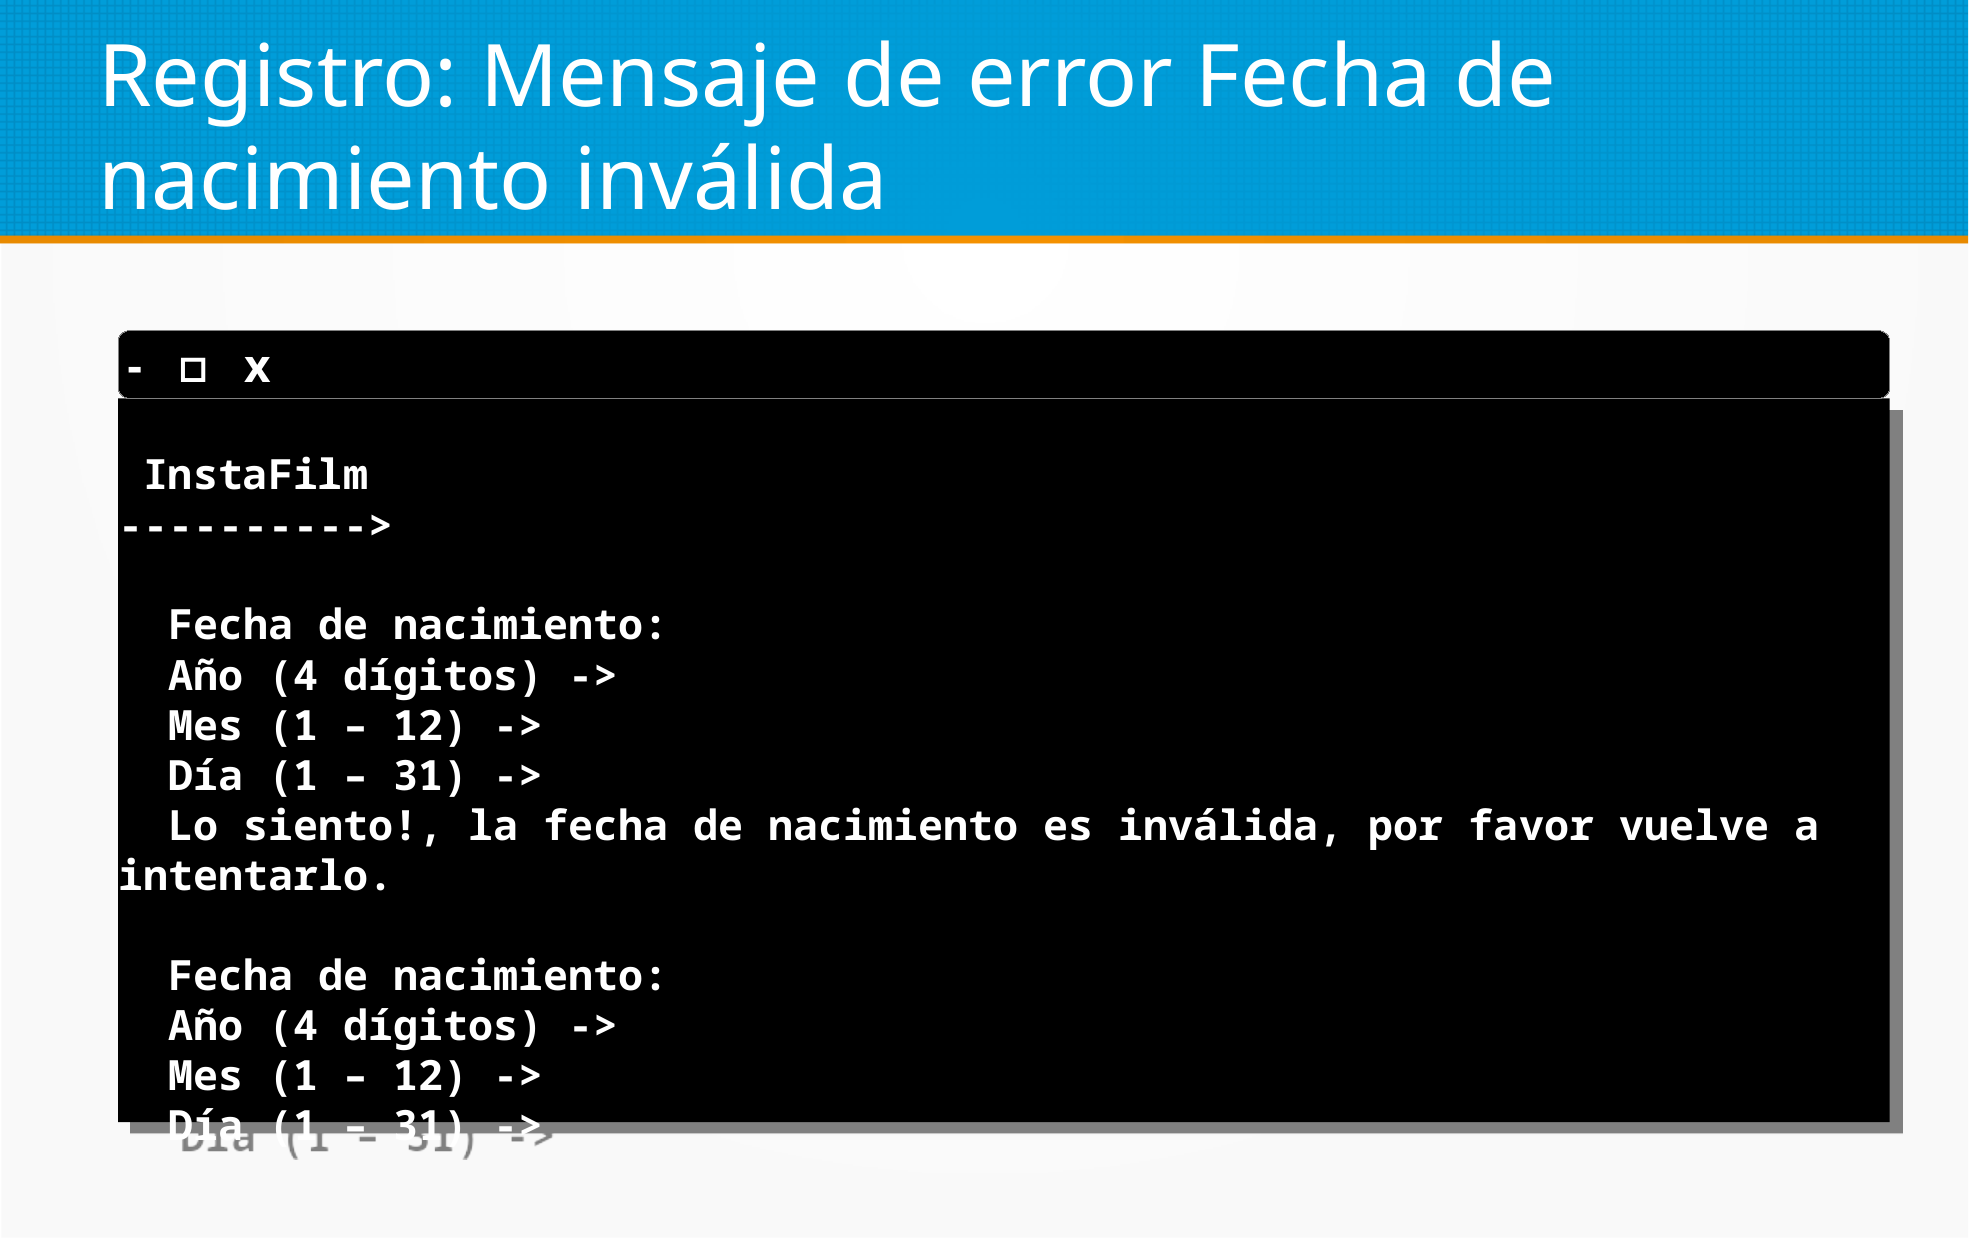

# Registro: Mensaje de error Fecha de nacimiento inválida
- □ x
 InstaFilm
---------->
 Fecha de nacimiento:
 Año (4 dígitos) ->
 Mes (1 – 12) ->
 Día (1 – 31) ->
 Lo siento!, la fecha de nacimiento es inválida, por favor vuelve a intentarlo.
 Fecha de nacimiento:
 Año (4 dígitos) ->
 Mes (1 – 12) ->
 Día (1 – 31) ->